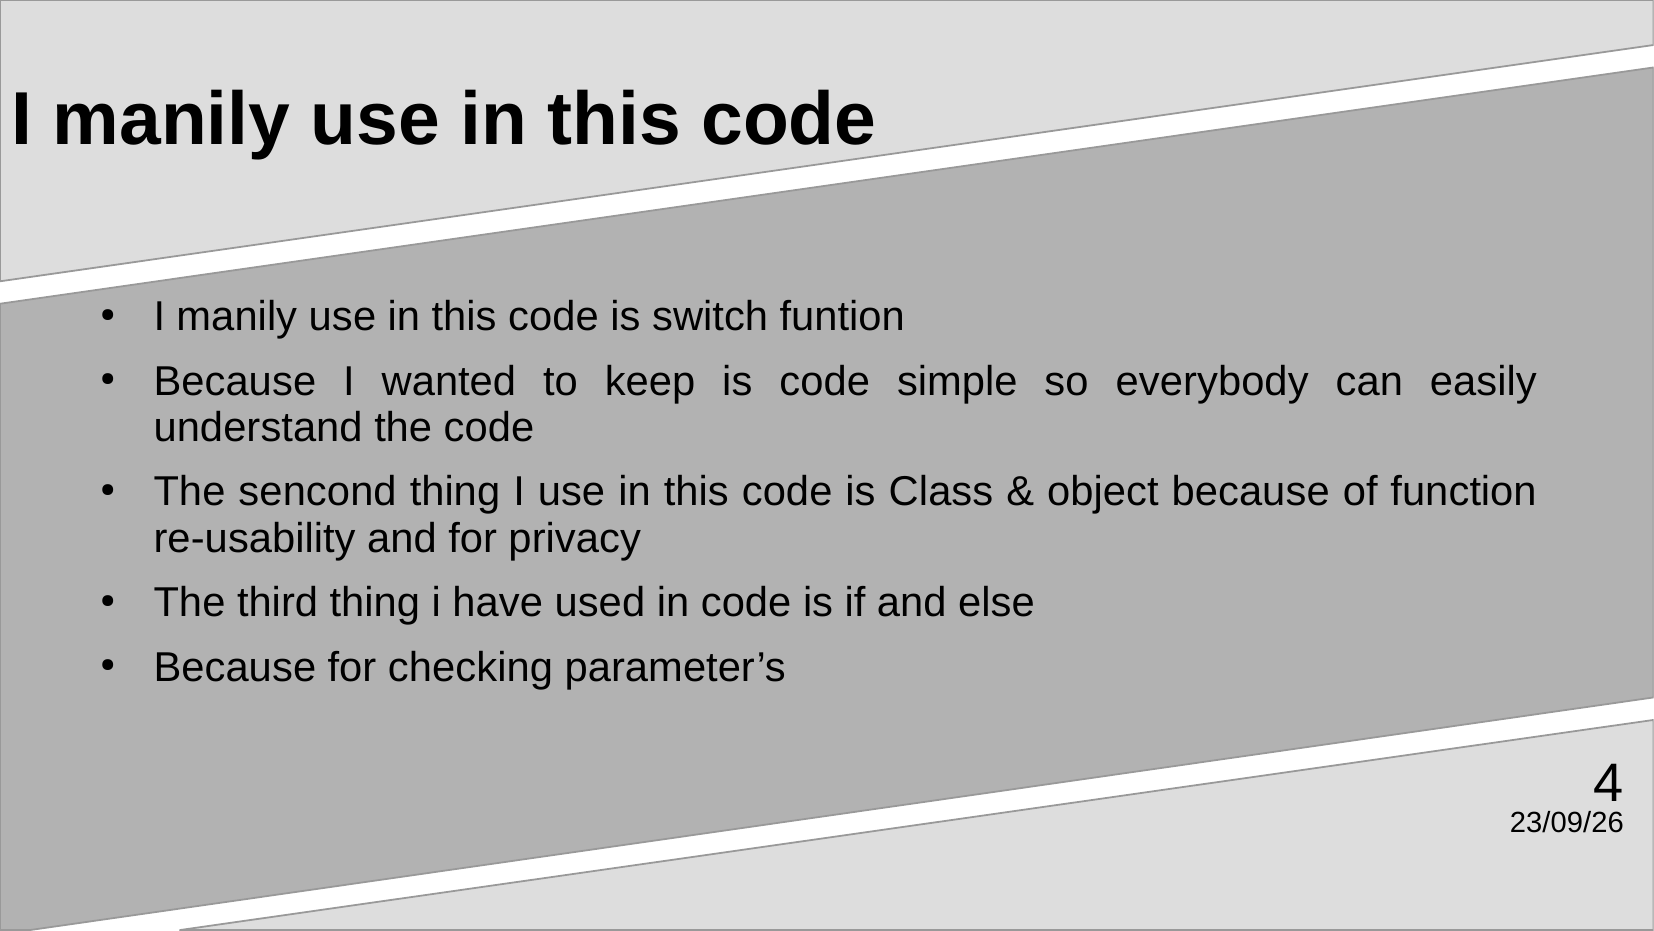

# I manily use in this code
I manily use in this code is switch funtion
Because I wanted to keep is code simple so everybody can easily understand the code
The sencond thing I use in this code is Class & object because of function re-usability and for privacy
The third thing i have used in code is if and else
Because for checking parameter’s
4